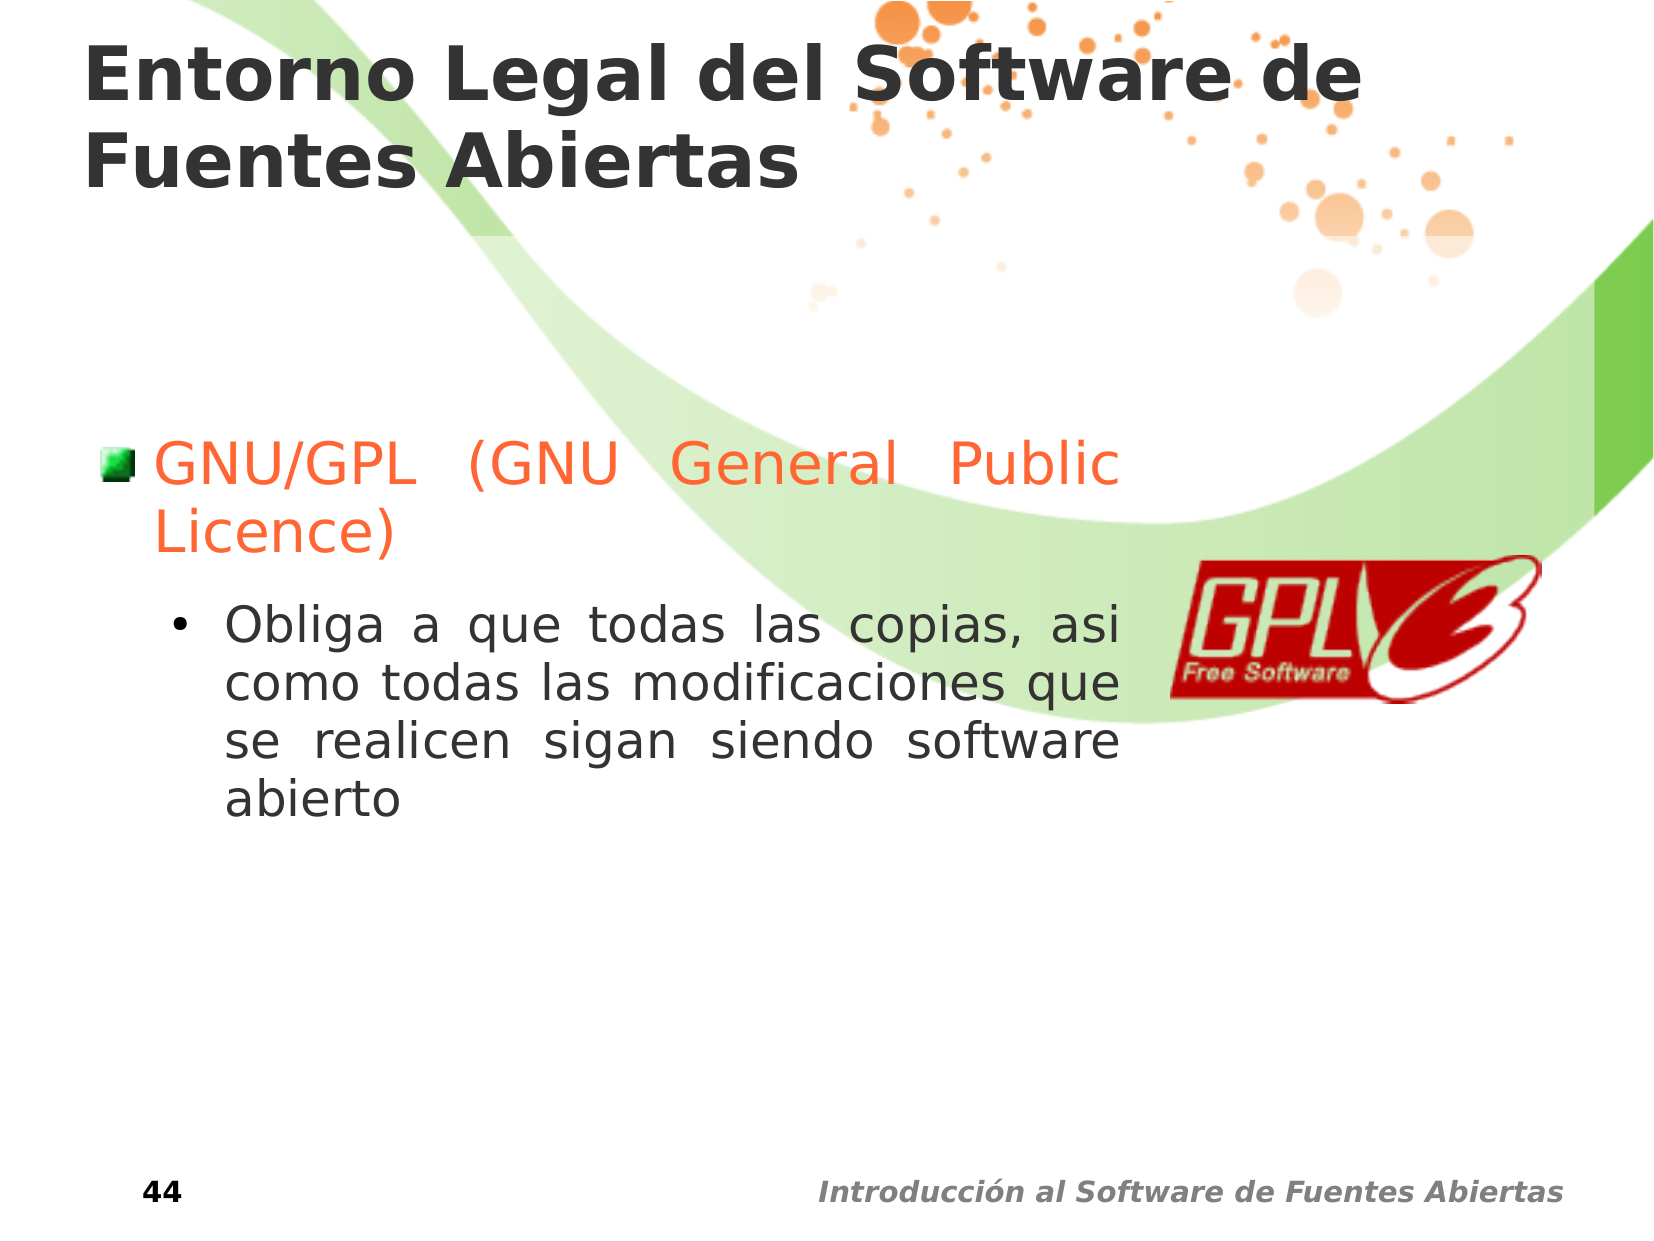

# Entorno Legal del Software de Fuentes Abiertas
GNU/GPL (GNU General Public Licence)
Obliga a que todas las copias, asi como todas las modificaciones que se realicen sigan siendo software abierto